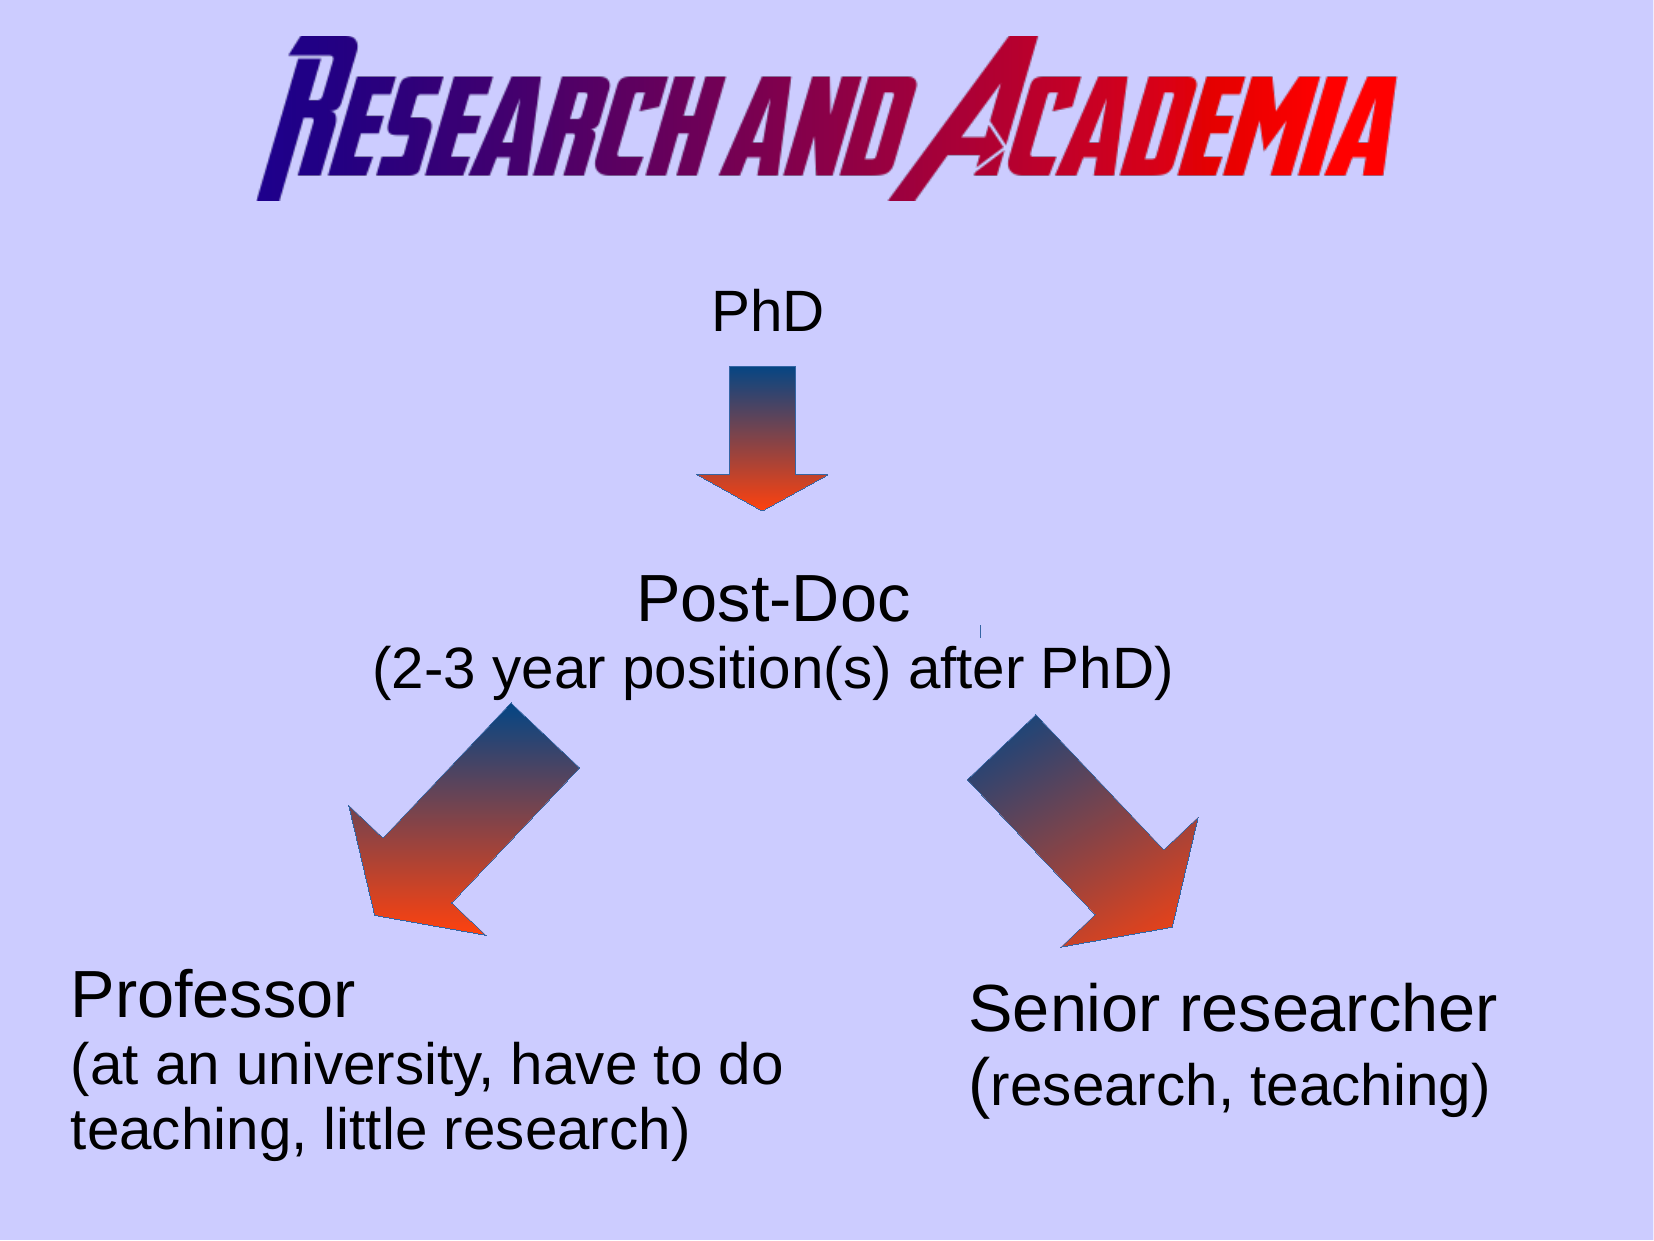

PhD
Post-Doc
(2-3 year position(s) after PhD)
Senior researcher
(research, teaching)
Professor
(at an university, have to do teaching, little research)